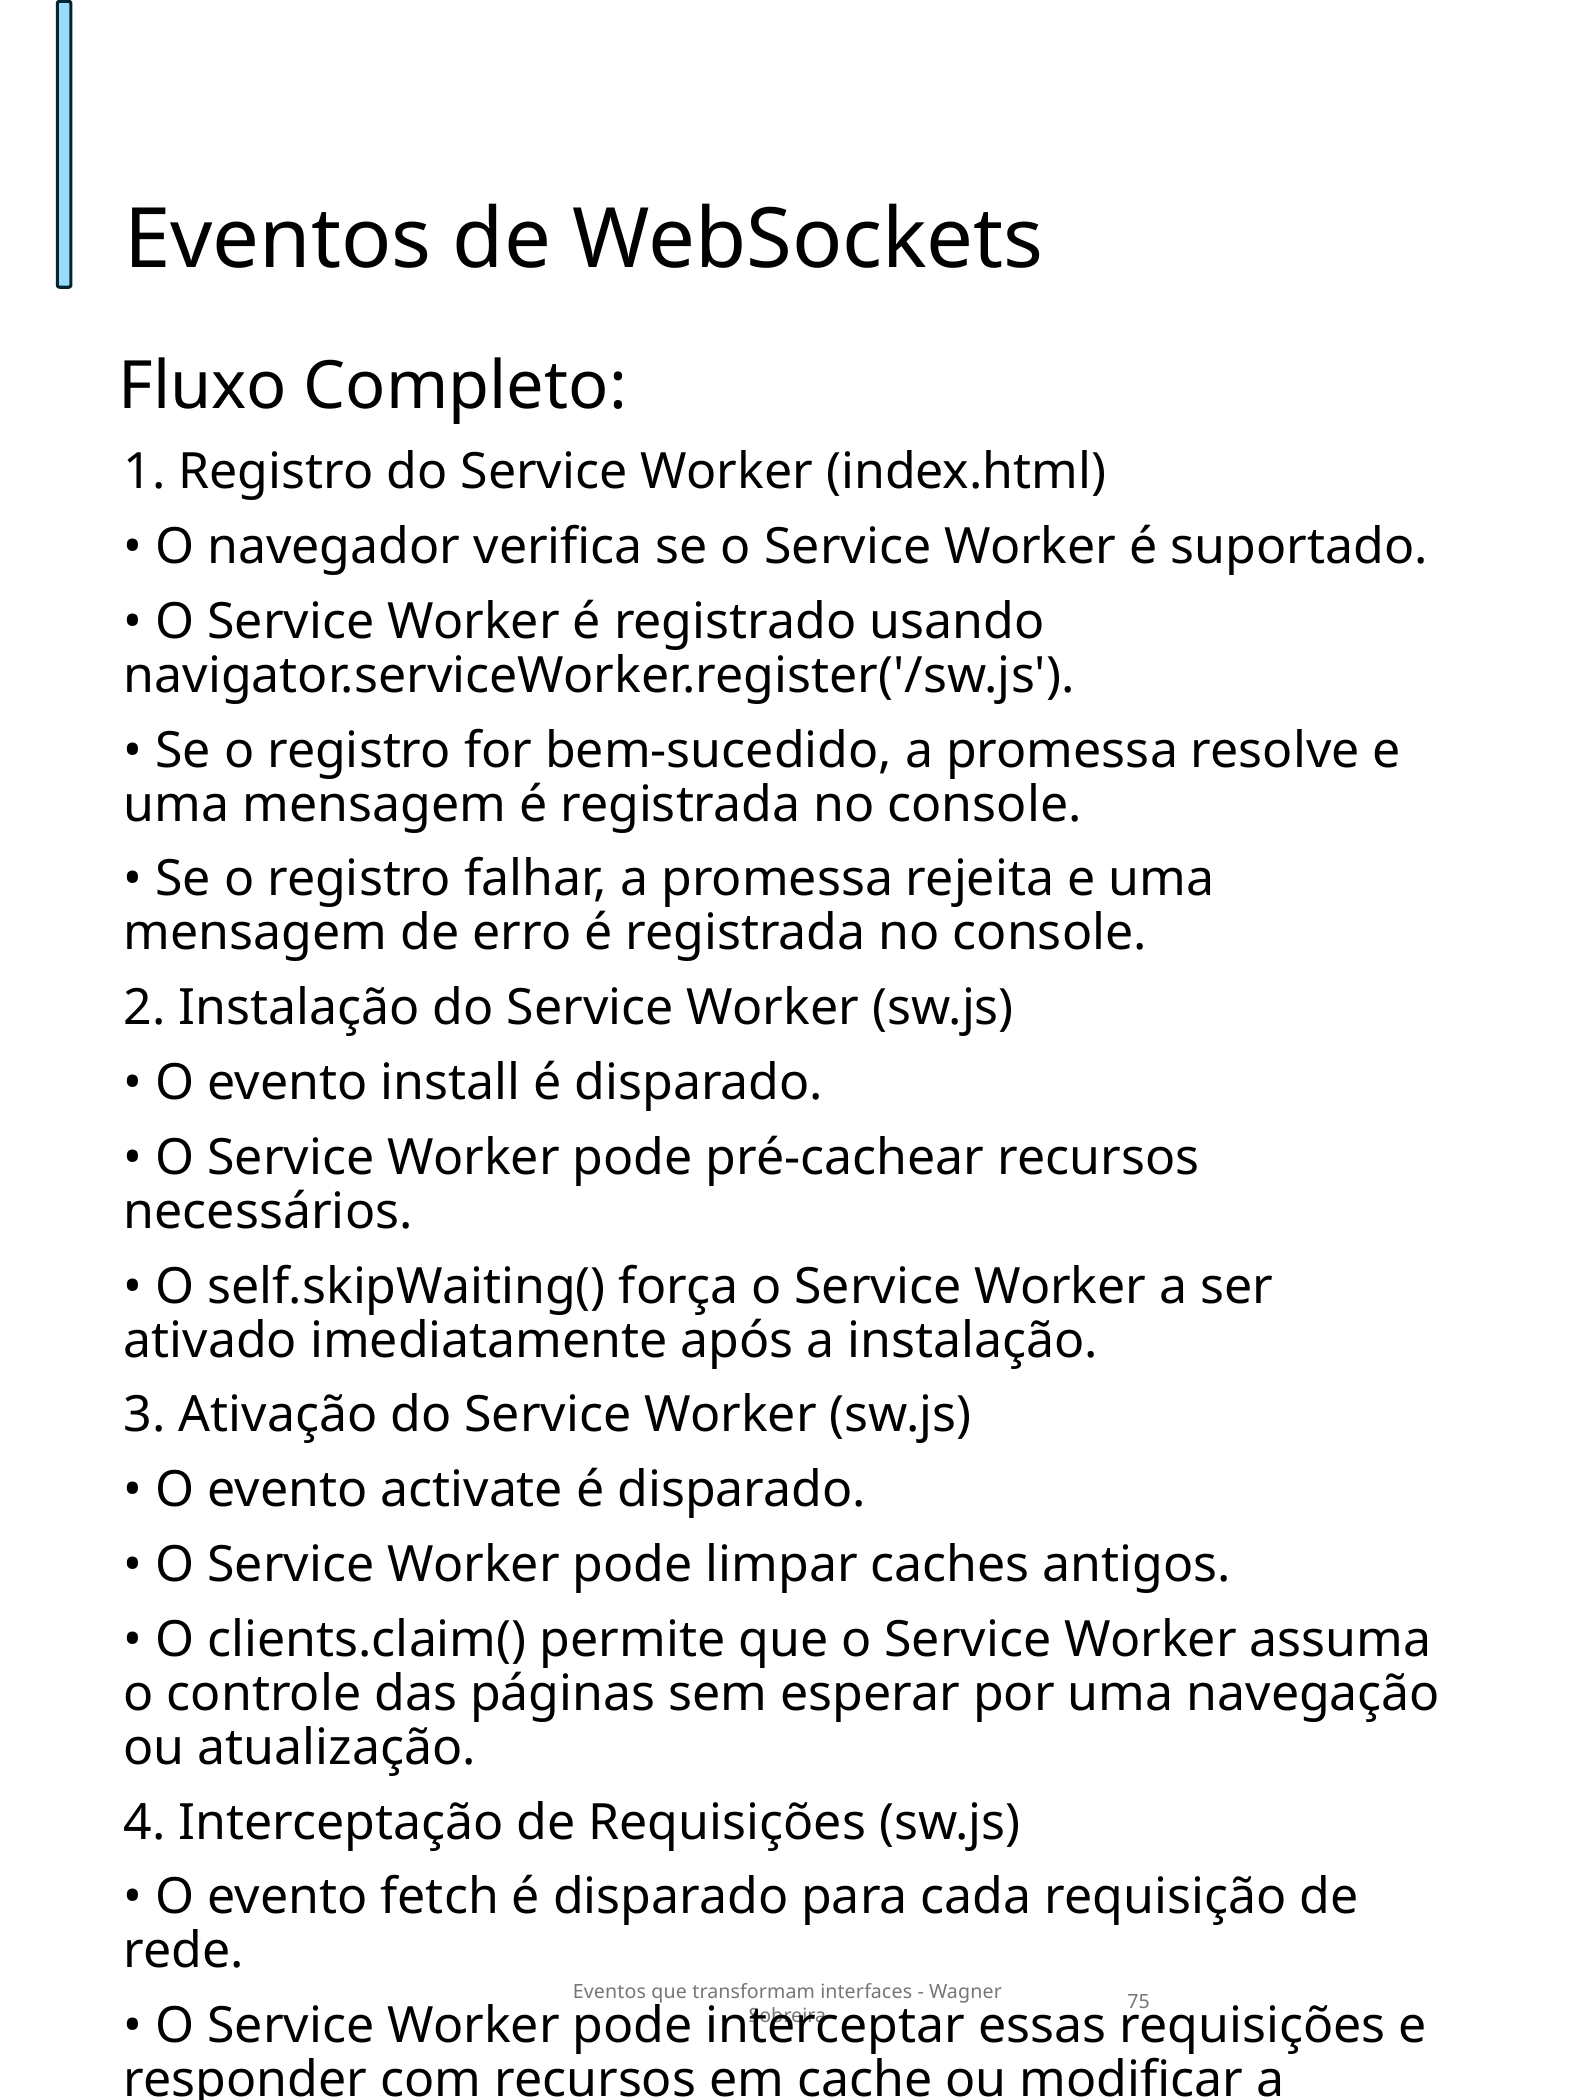

Eventos de WebSockets
Fluxo Completo:
1. Registro do Service Worker (index.html)
• O navegador verifica se o Service Worker é suportado.
• O Service Worker é registrado usando navigator.serviceWorker.register('/sw.js').
• Se o registro for bem-sucedido, a promessa resolve e uma mensagem é registrada no console.
• Se o registro falhar, a promessa rejeita e uma mensagem de erro é registrada no console.
2. Instalação do Service Worker (sw.js)
• O evento install é disparado.
• O Service Worker pode pré-cachear recursos necessários.
• O self.skipWaiting() força o Service Worker a ser ativado imediatamente após a instalação.
3. Ativação do Service Worker (sw.js)
• O evento activate é disparado.
• O Service Worker pode limpar caches antigos.
• O clients.claim() permite que o Service Worker assuma o controle das páginas sem esperar por uma navegação ou atualização.
4. Interceptação de Requisições (sw.js)
• O evento fetch é disparado para cada requisição de rede.
• O Service Worker pode interceptar essas requisições e responder com recursos em cache ou modificar a resposta.
Eventos que transformam interfaces - Wagner Sobreira